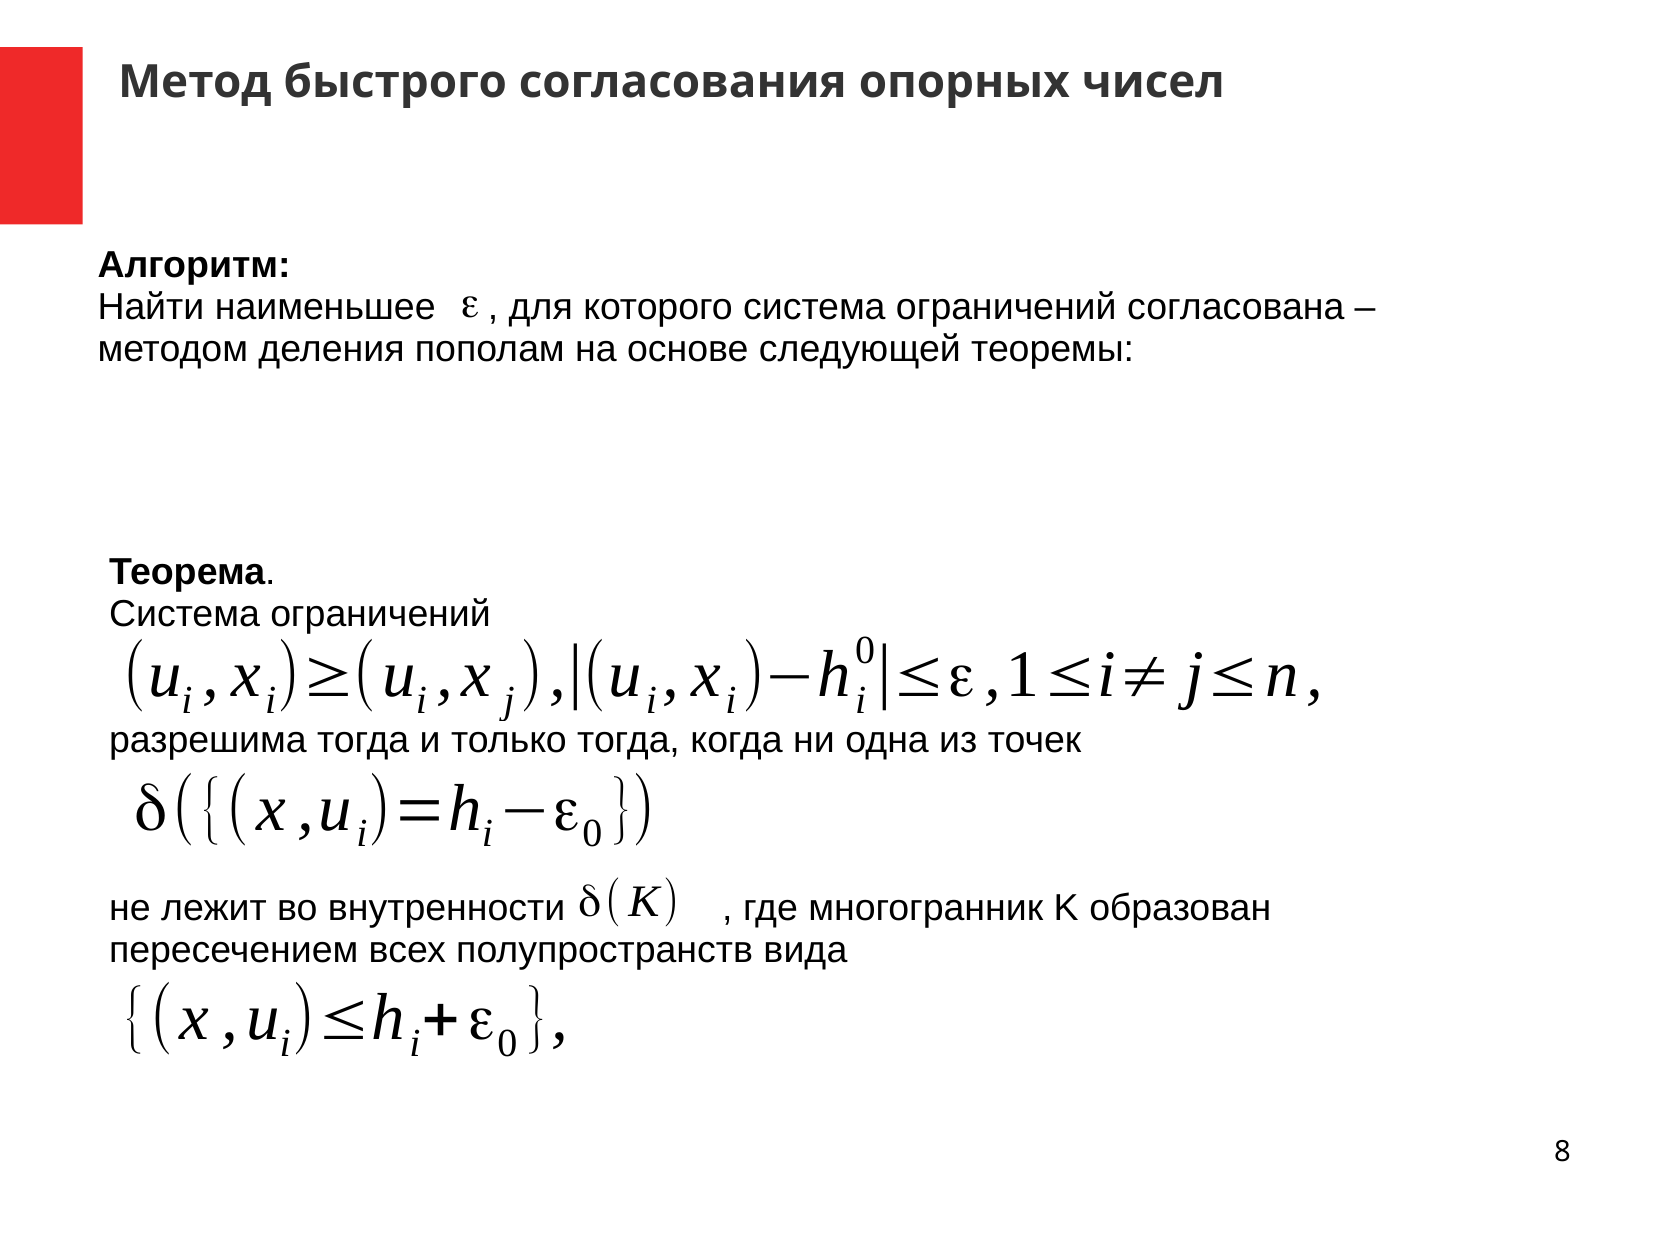

# Метод быстрого согласования опорных чисел
Алгоритм:
Найти наименьшее , для которого система ограничений согласована – методом деления пополам на основе следующей теоремы:
Теорема.
Cистема ограничений
разрешима тогда и только тогда, когда ни одна из точек
не лежит во внутренности , где многогранник K образован пересечением всех полупространств вида
8